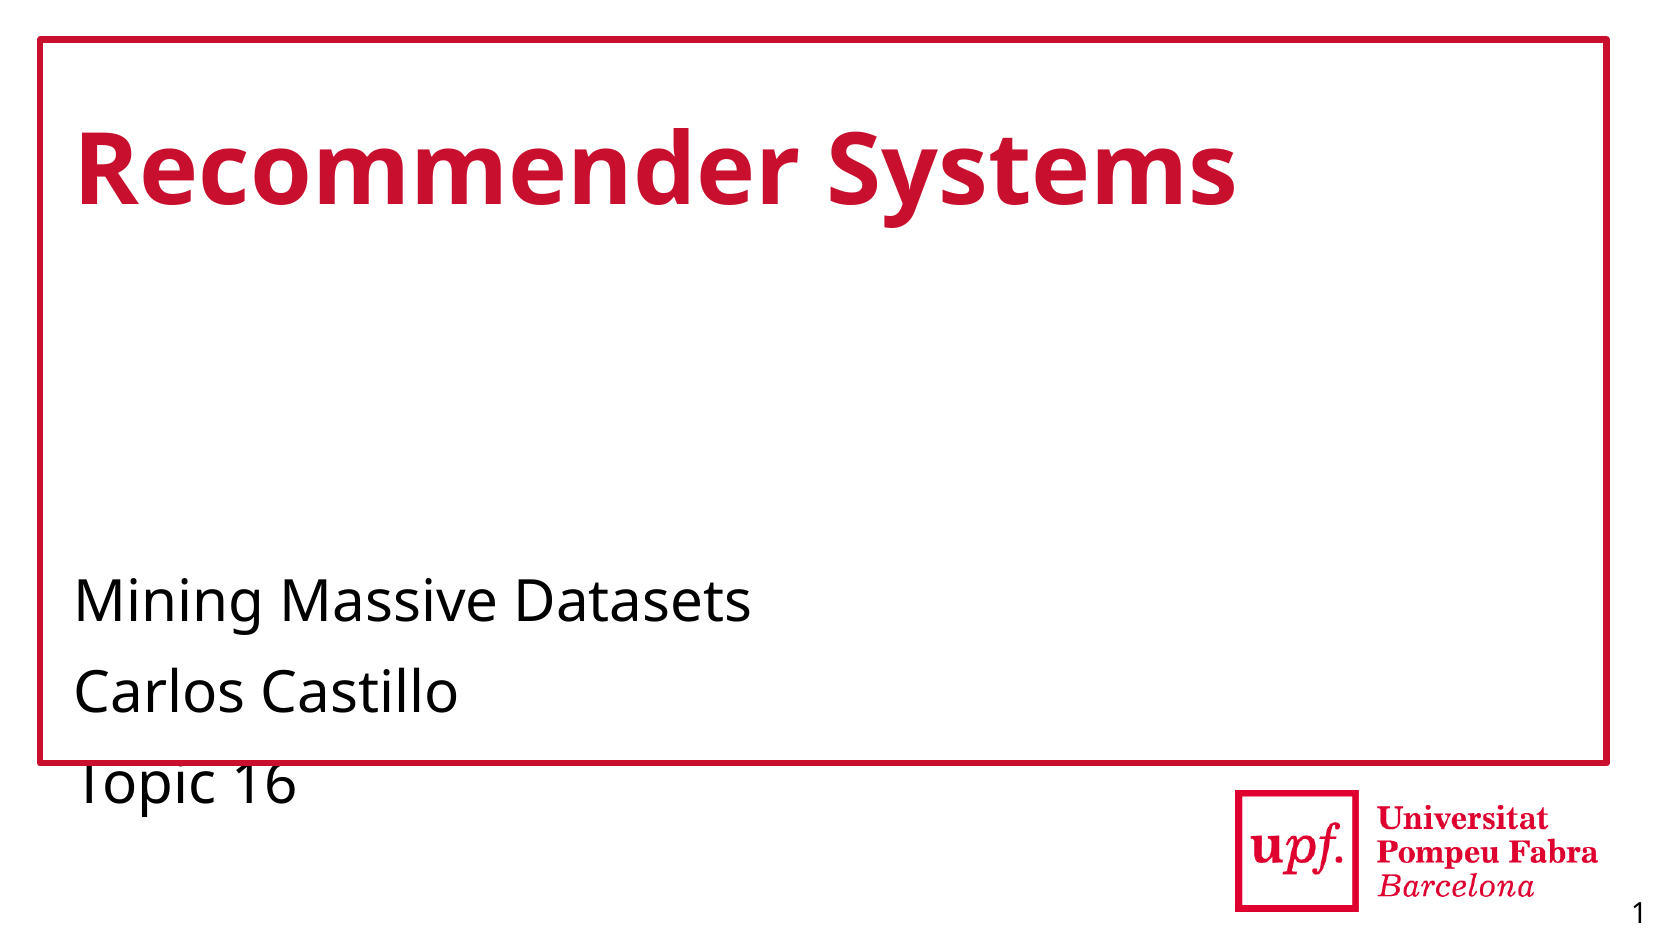

Recommender Systems
Mining Massive Datasets
Carlos Castillo
Topic 16
1